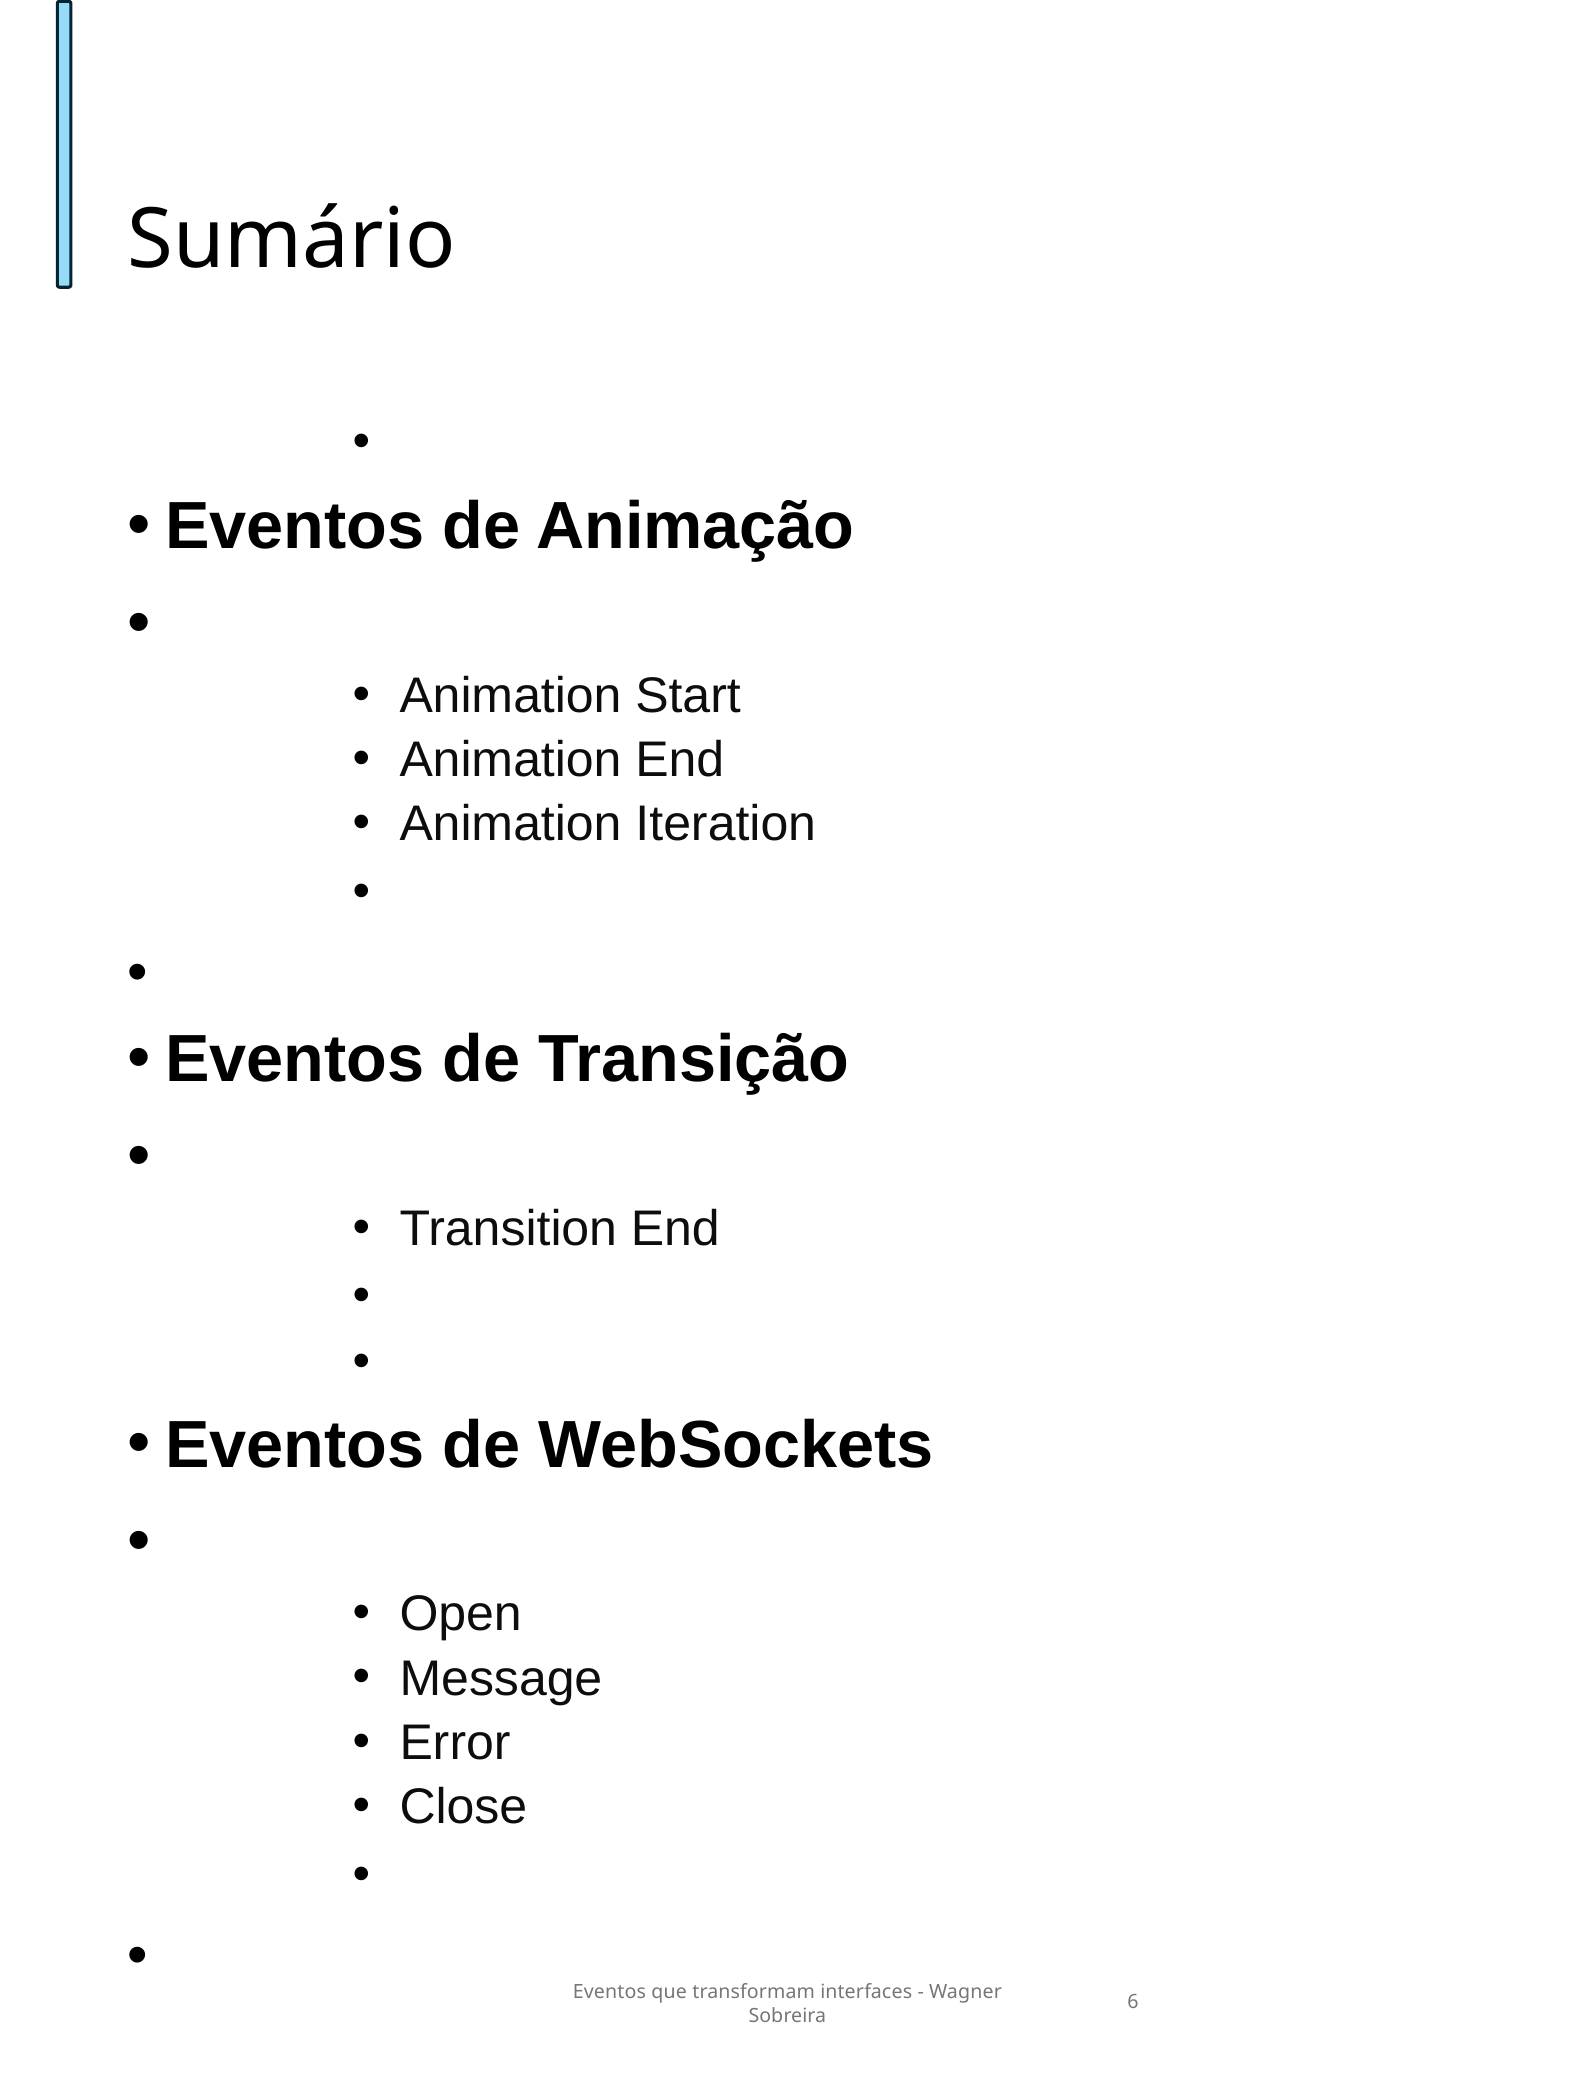

Sumário
Eventos de Animação
Animation Start
Animation End
Animation Iteration
Eventos de Transição
Transition End
Eventos de WebSockets
Open
Message
Error
Close
Eventos que transformam interfaces - Wagner Sobreira